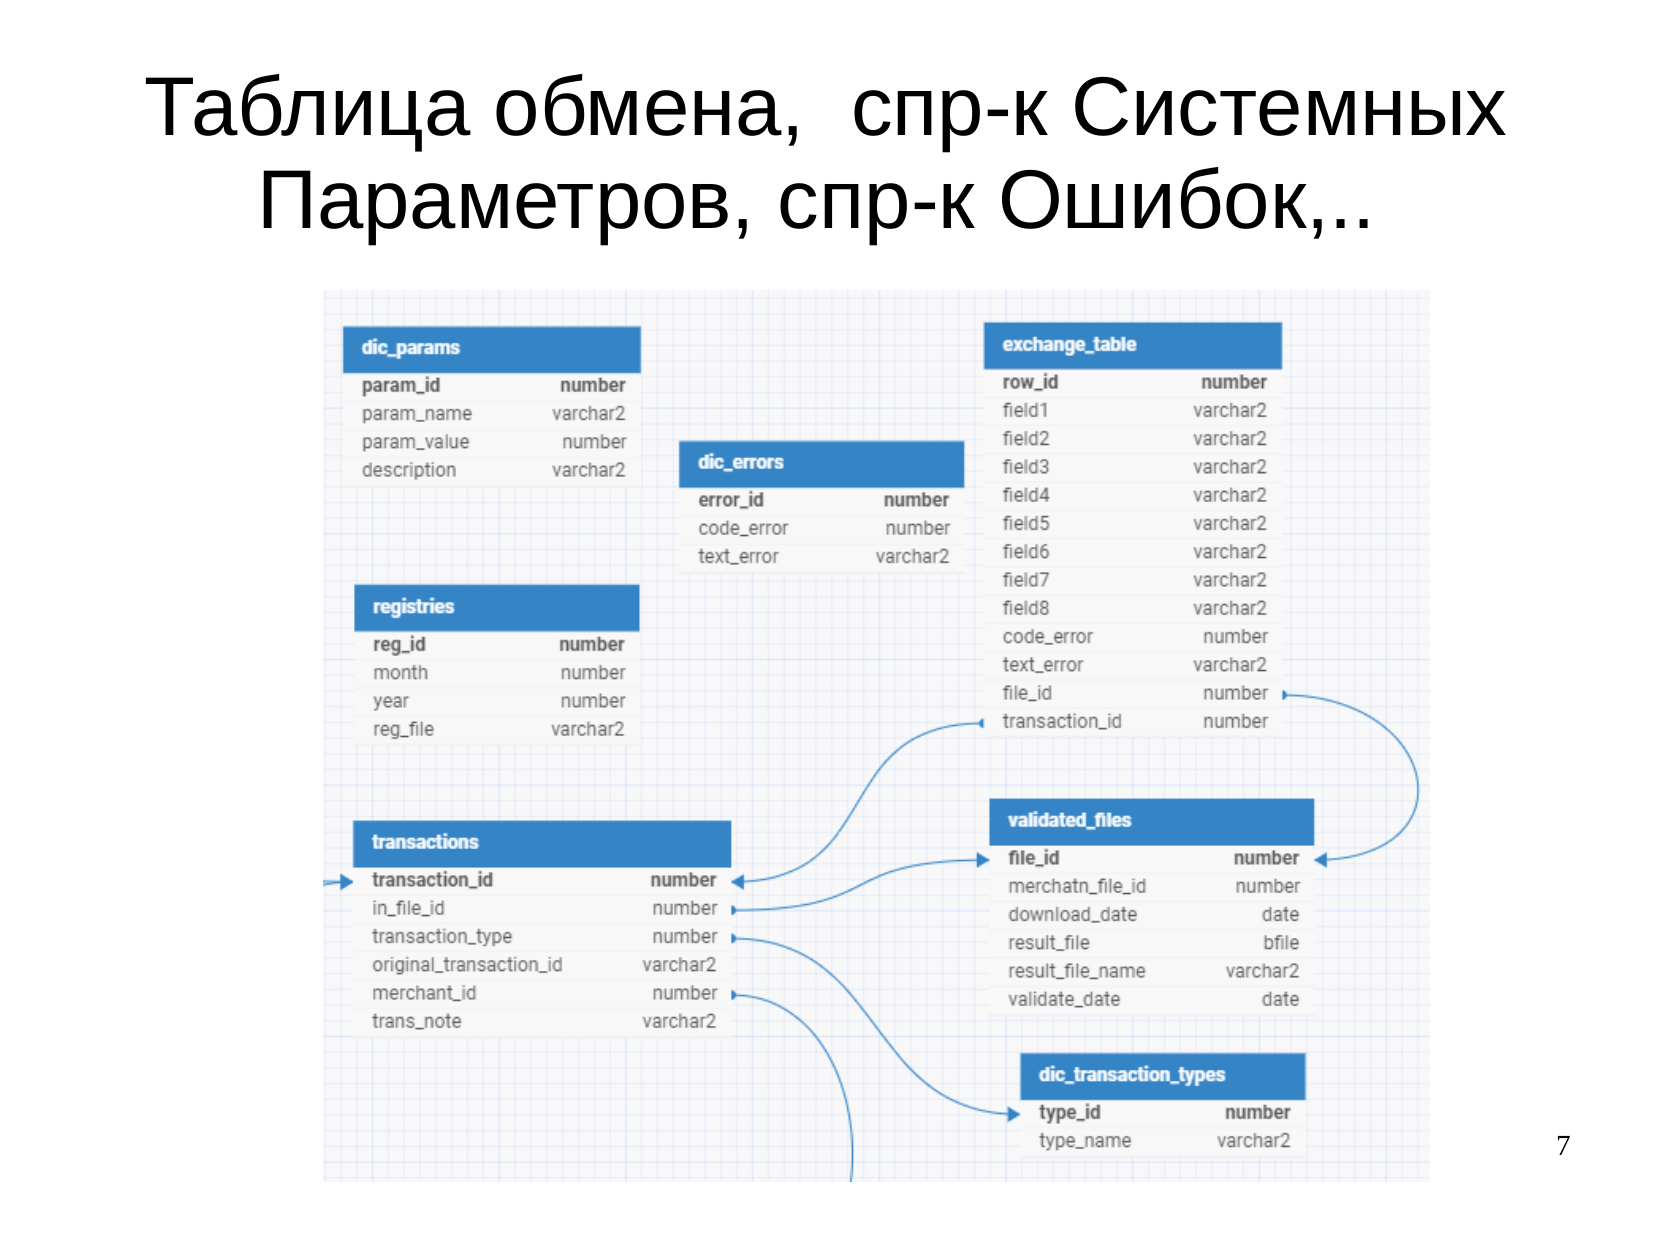

# Таблица обмена, спр-к Системных Параметров, спр-к Ошибок,..
7